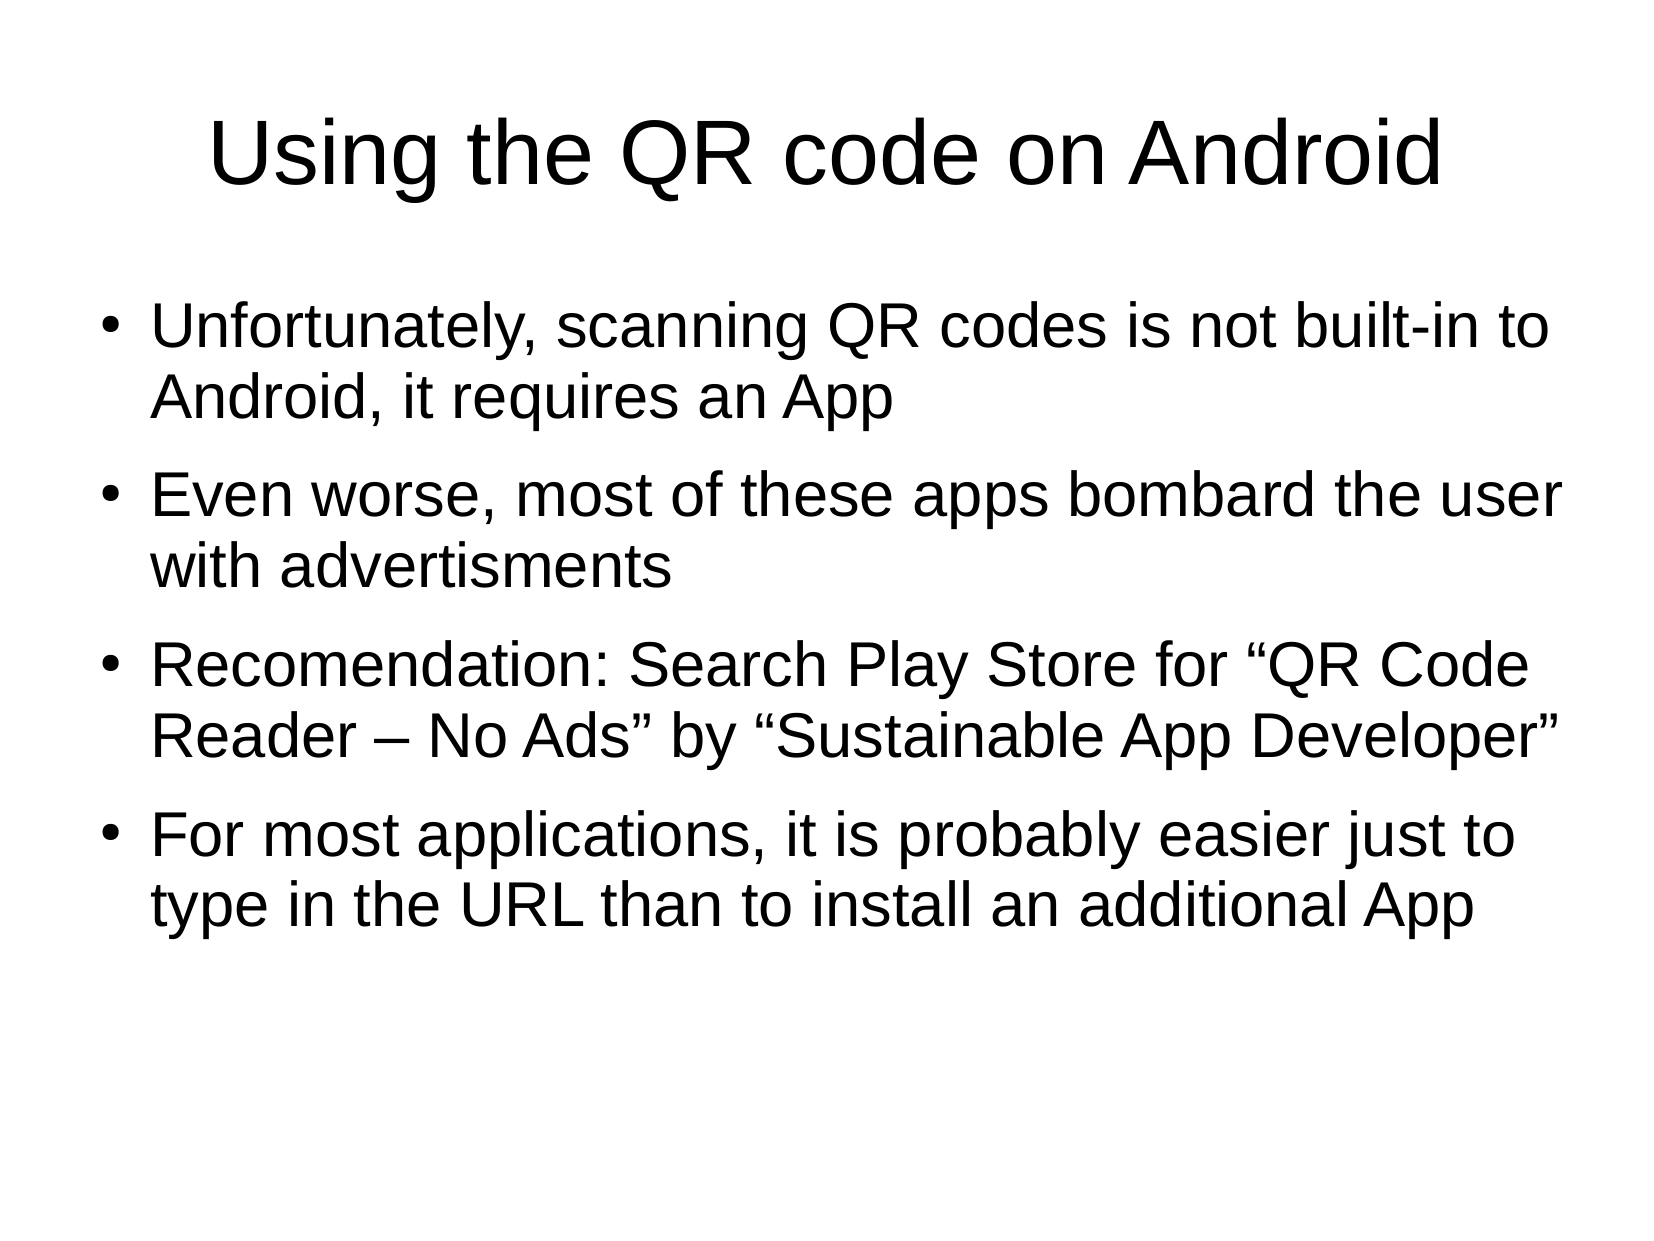

# Using the QR code on Android
Unfortunately, scanning QR codes is not built-in to Android, it requires an App
Even worse, most of these apps bombard the user with advertisments
Recomendation: Search Play Store for “QR Code Reader – No Ads” by “Sustainable App Developer”
For most applications, it is probably easier just to type in the URL than to install an additional App